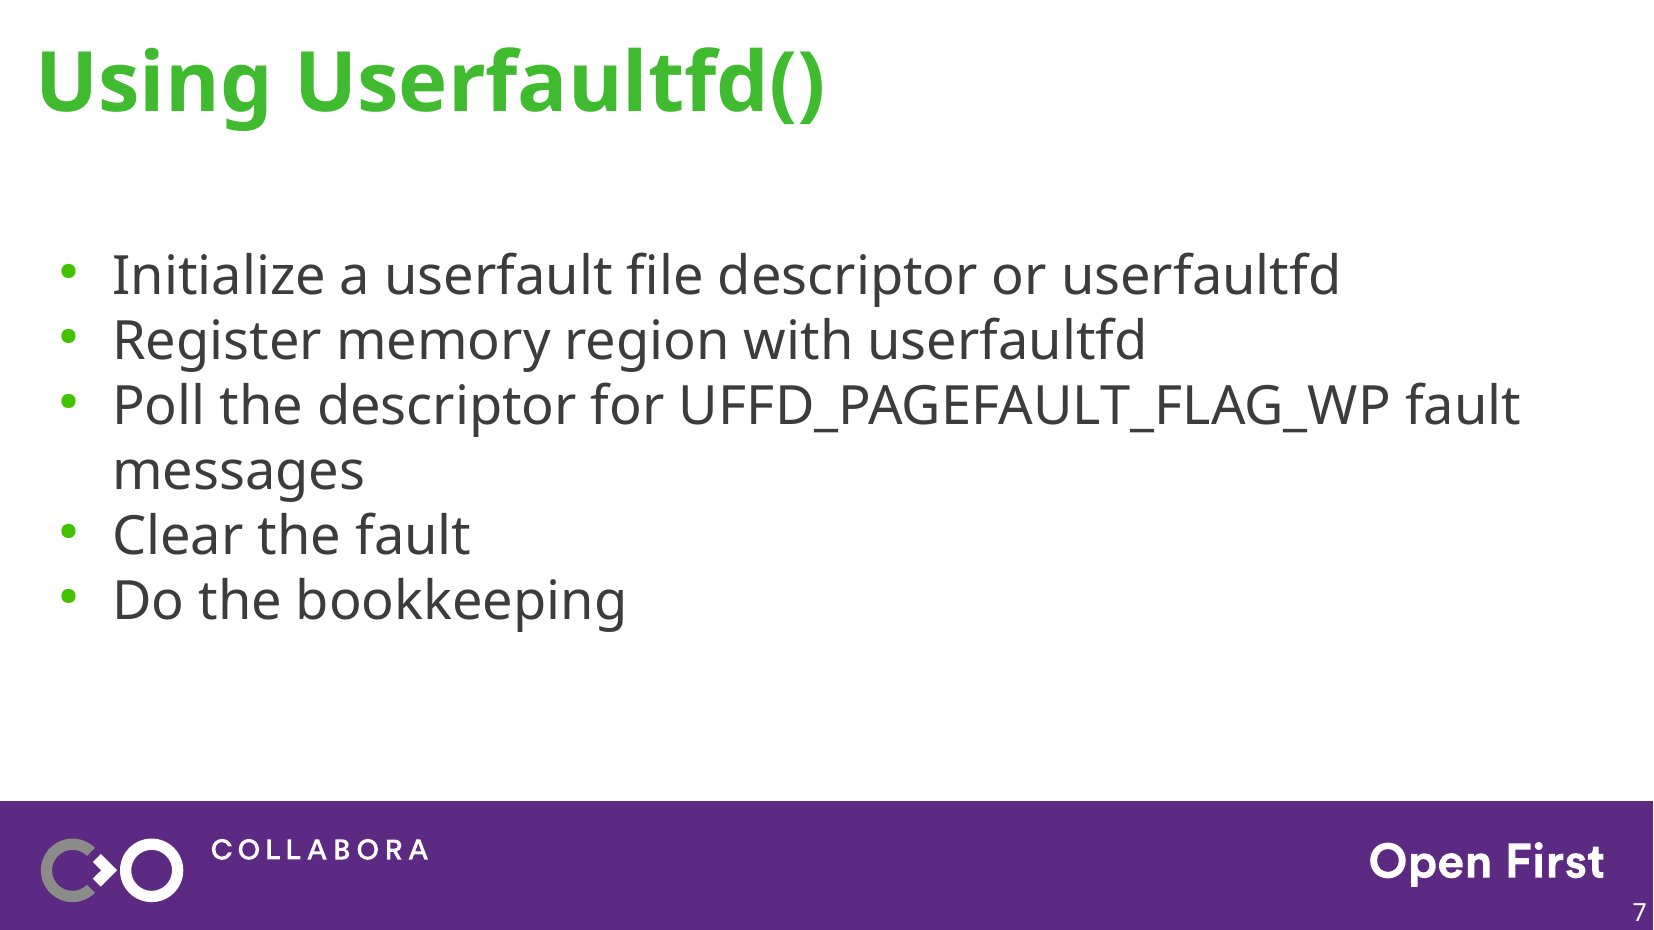

# Using Userfaultfd()
Initialize a userfault file descriptor or userfaultfd
Register memory region with userfaultfd
Poll the descriptor for UFFD_PAGEFAULT_FLAG_WP fault messages
Clear the fault
Do the bookkeeping